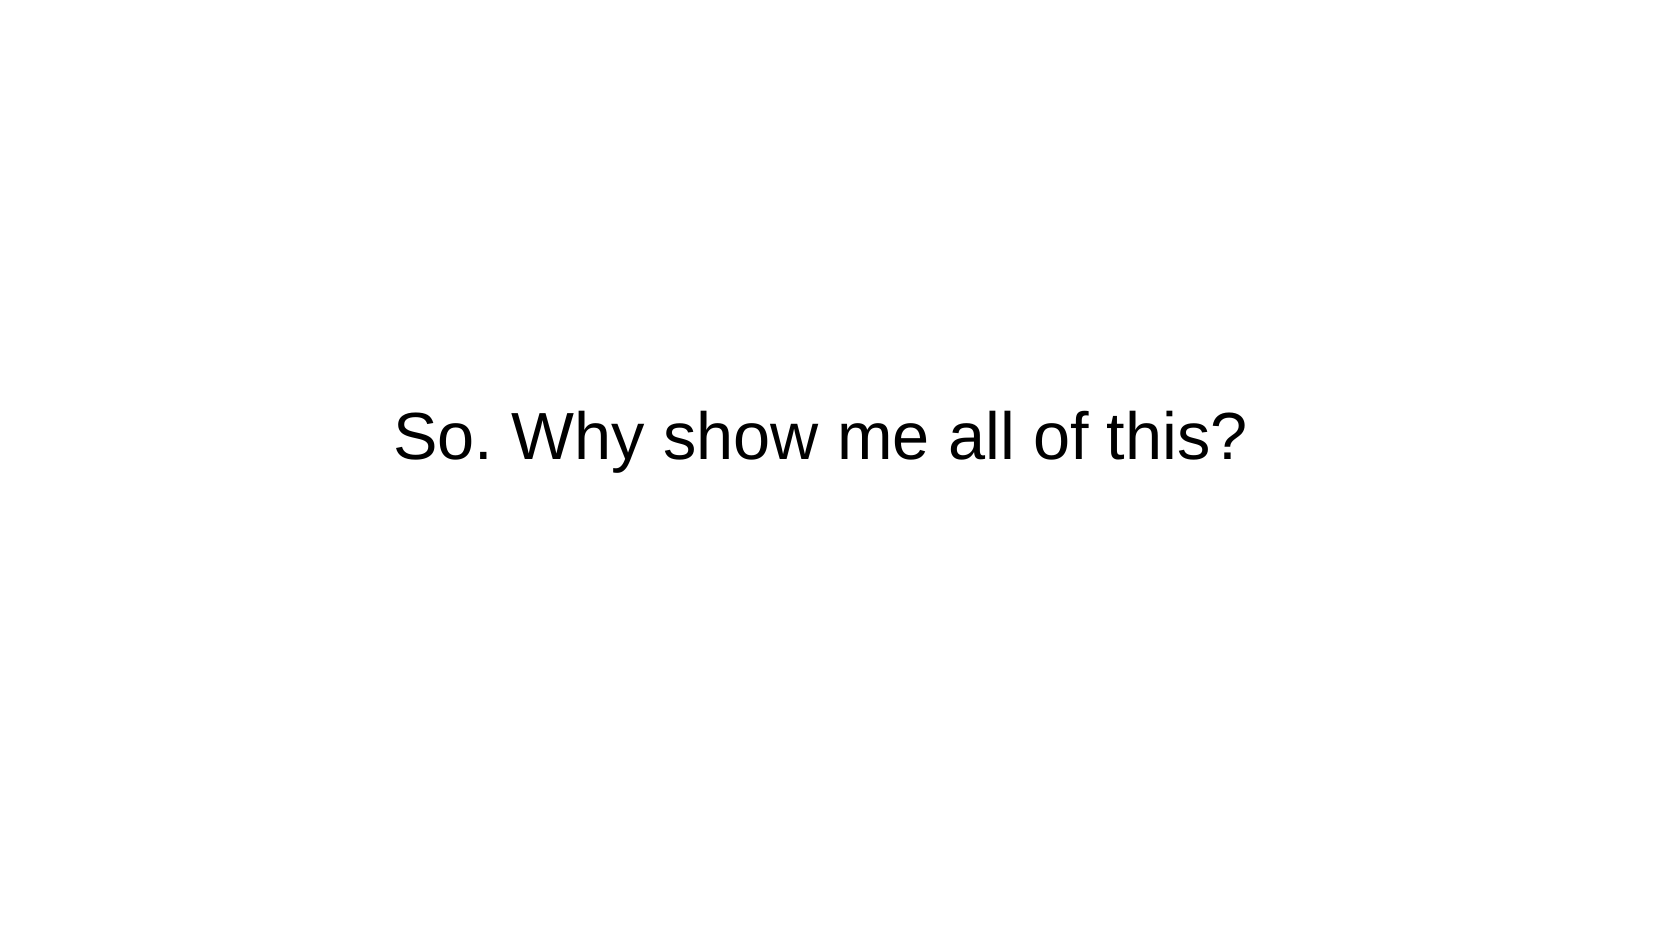

# So. Why show me all of this?